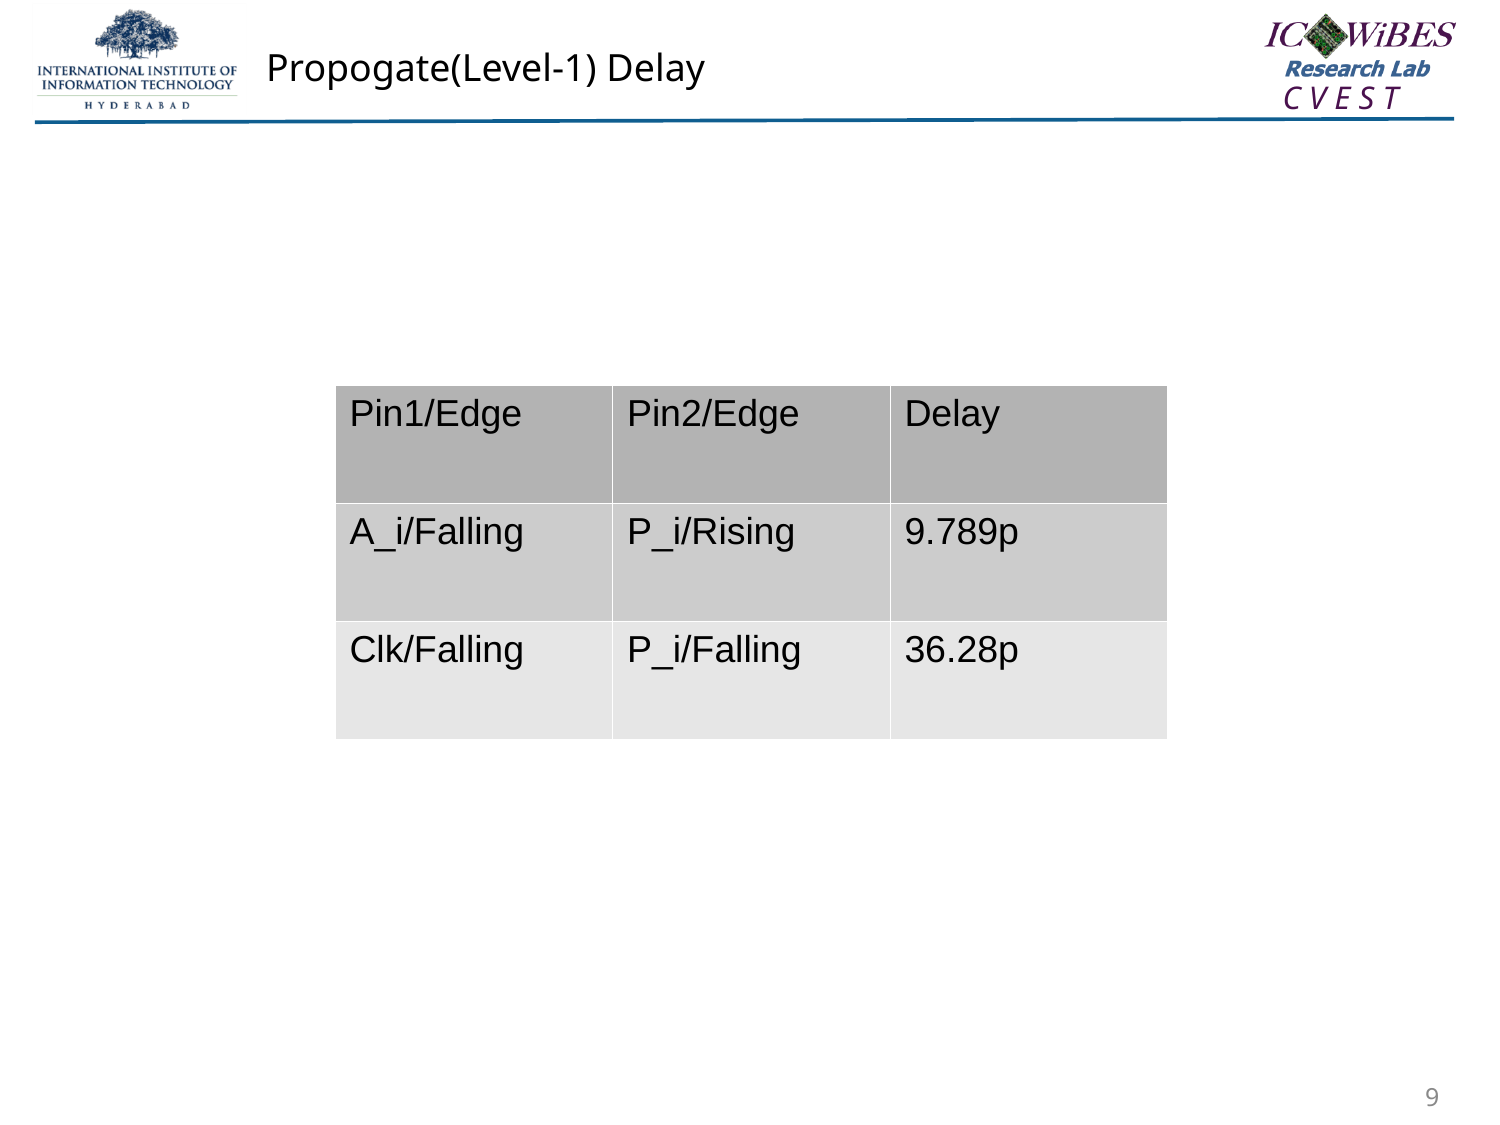

# Propogate(Level-1) Delay
| Pin1/Edge | Pin2/Edge | Delay |
| --- | --- | --- |
| A\_i/Falling | P\_i/Rising | 9.789p |
| Clk/Falling | P\_i/Falling | 36.28p |